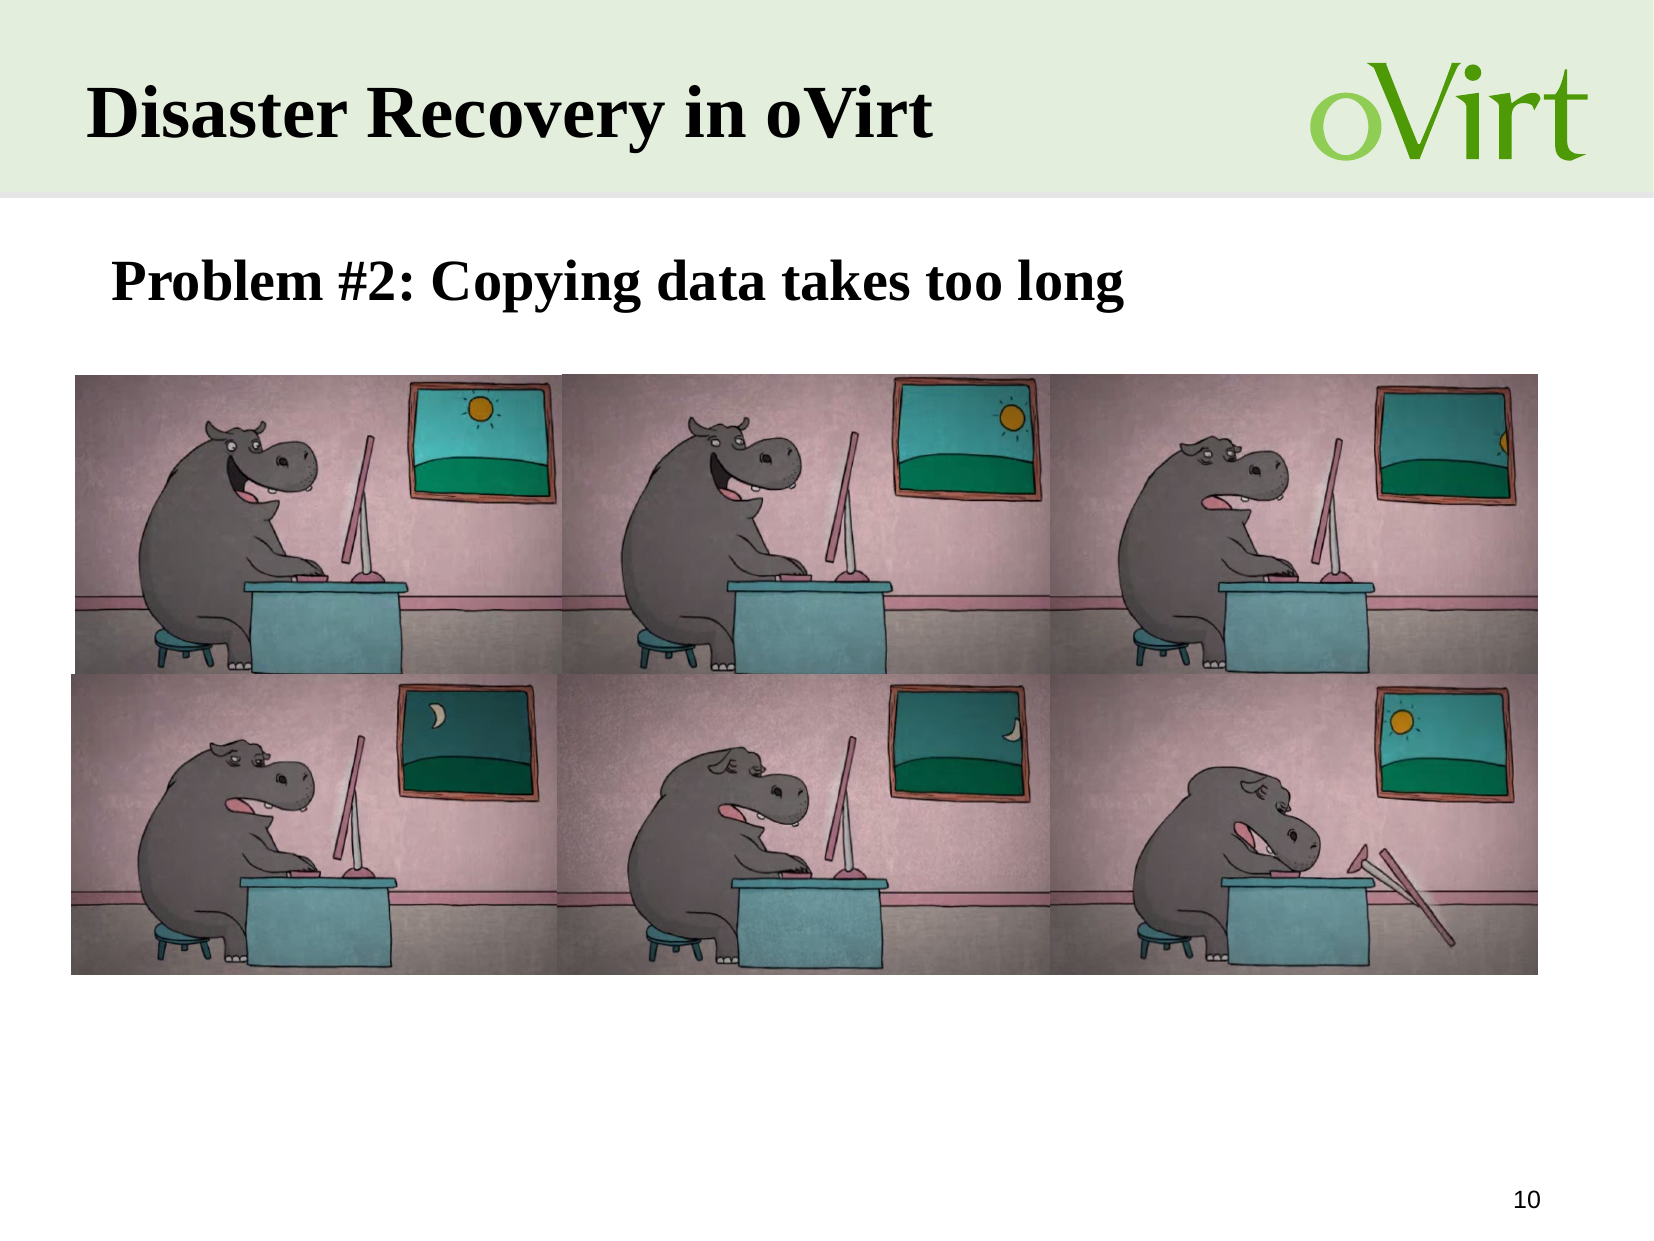

# Disaster Recovery in oVirt
Problem #2: Copying data takes too long